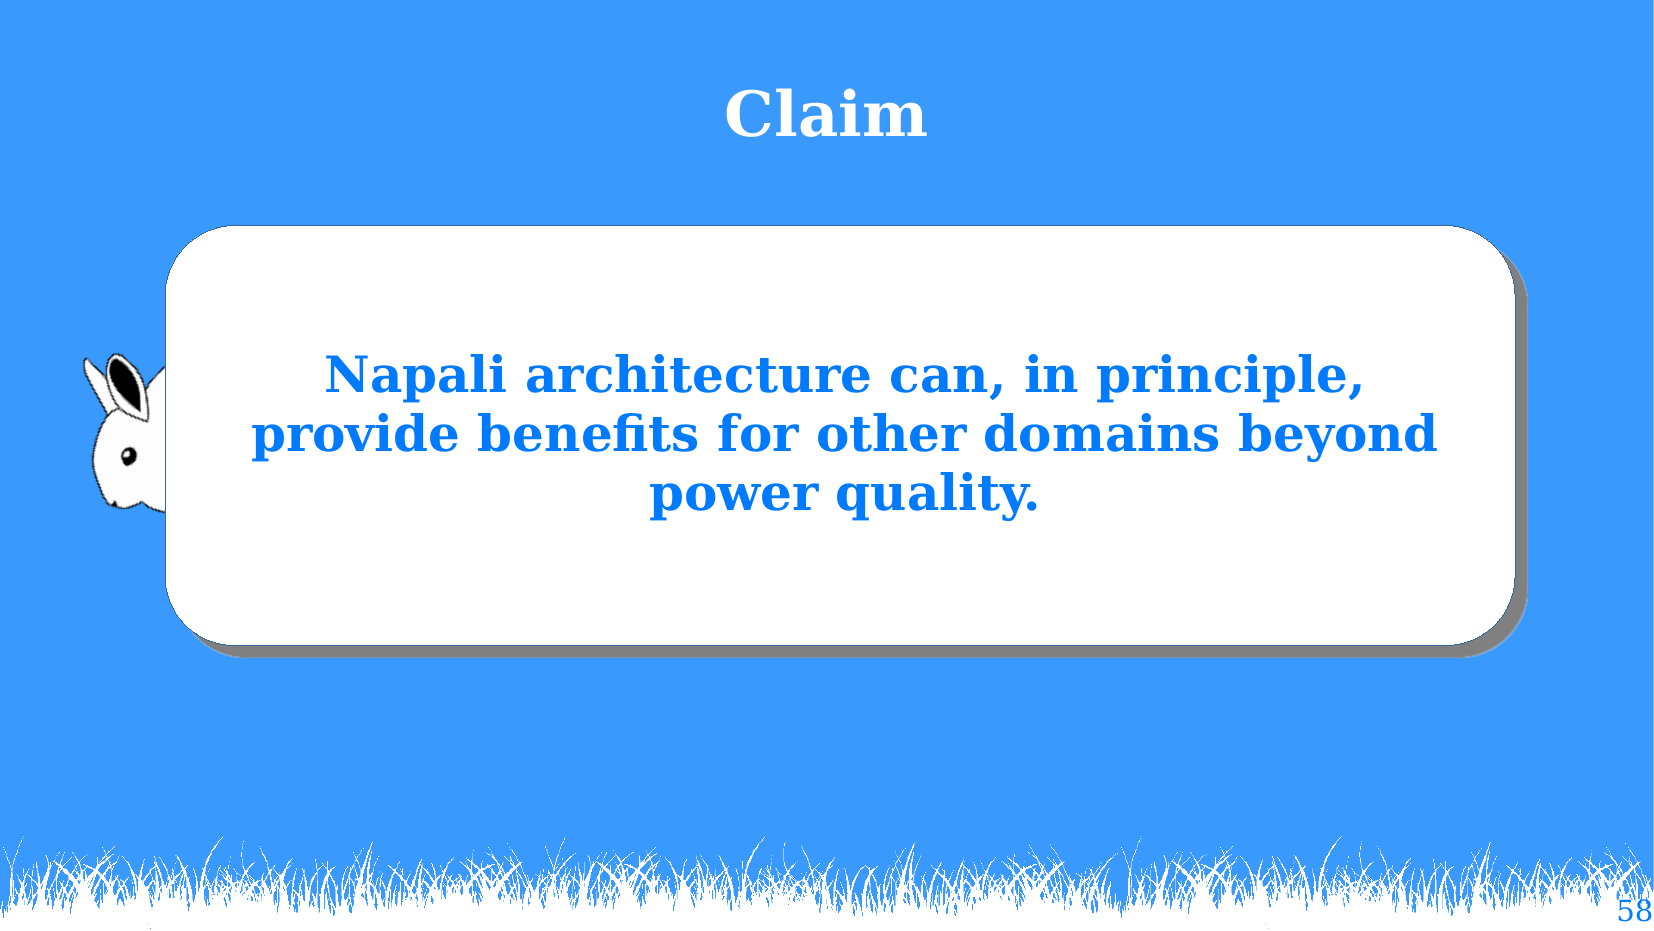

# Claim
Napali architecture can, in principle, provide benefits for other domains beyond power quality.
58